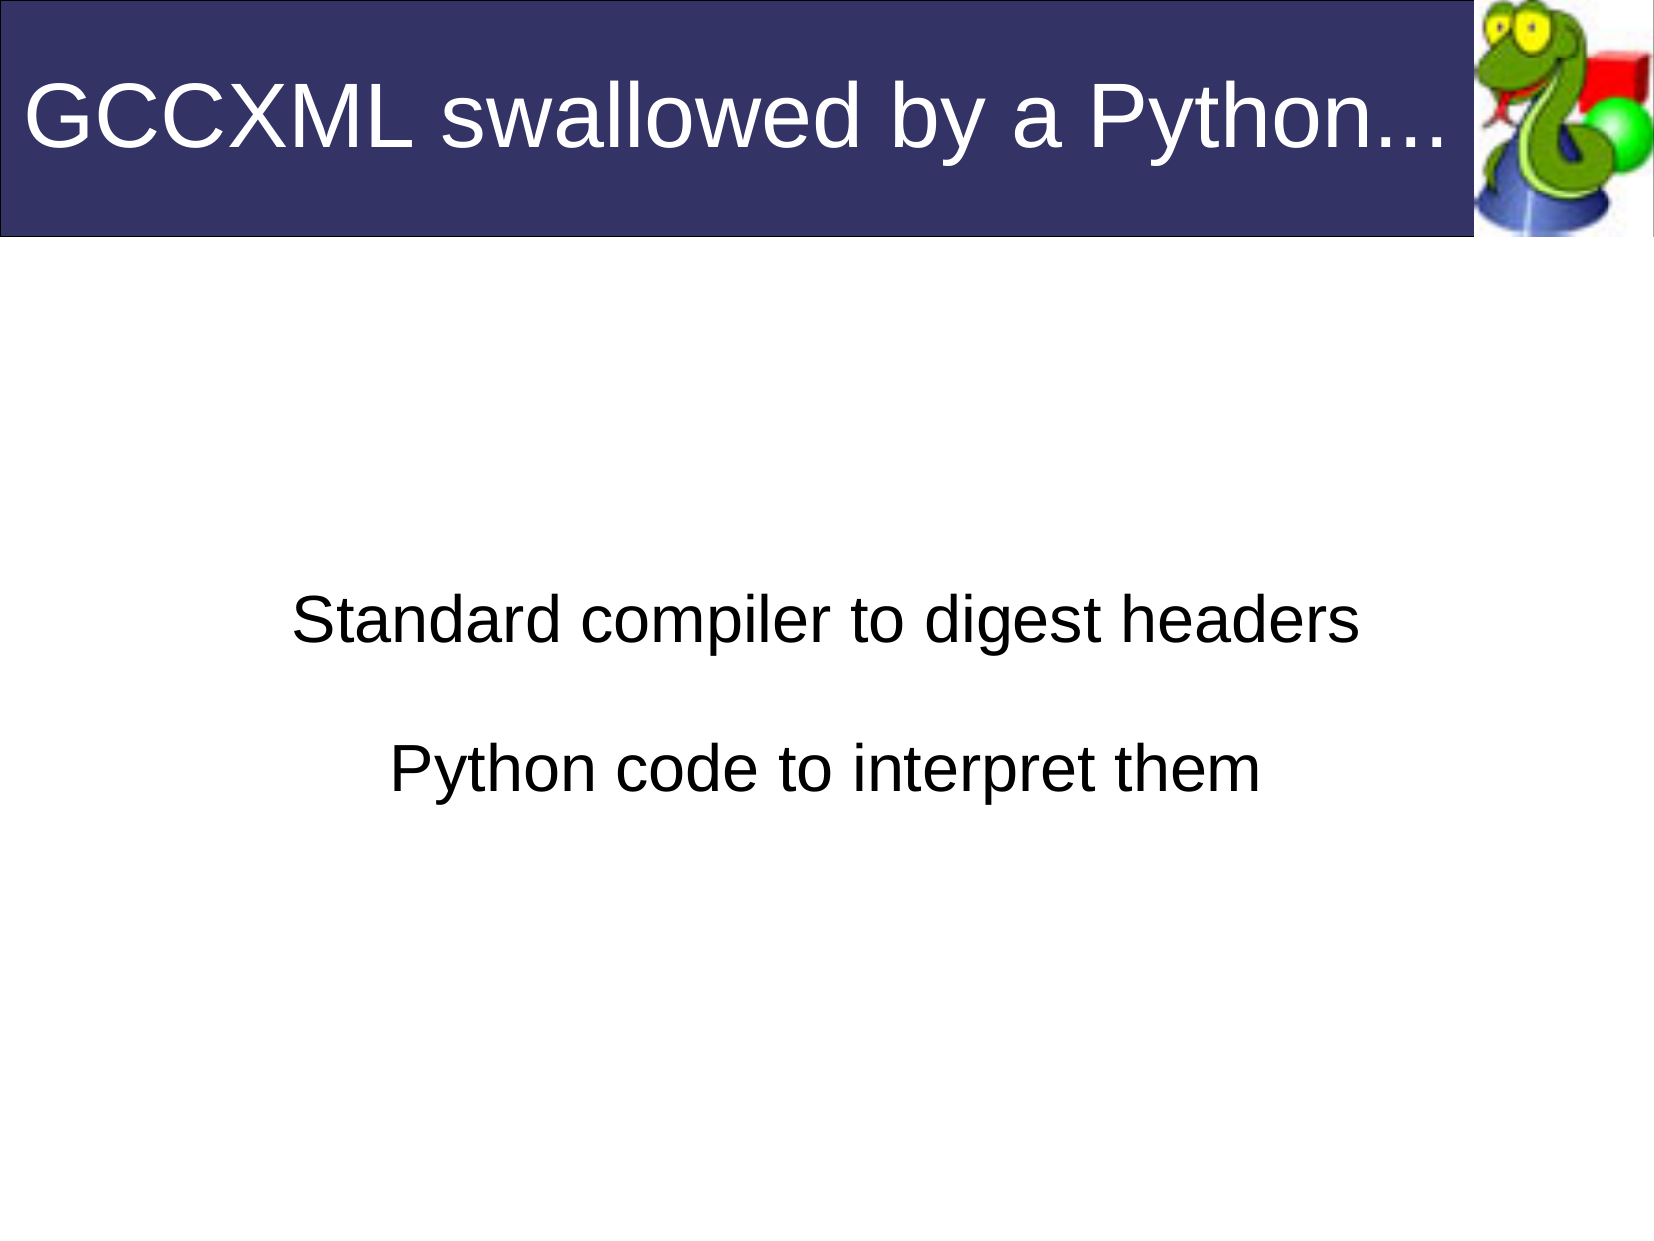

# GCCXML swallowed by a Python...
Standard compiler to digest headers
Python code to interpret them